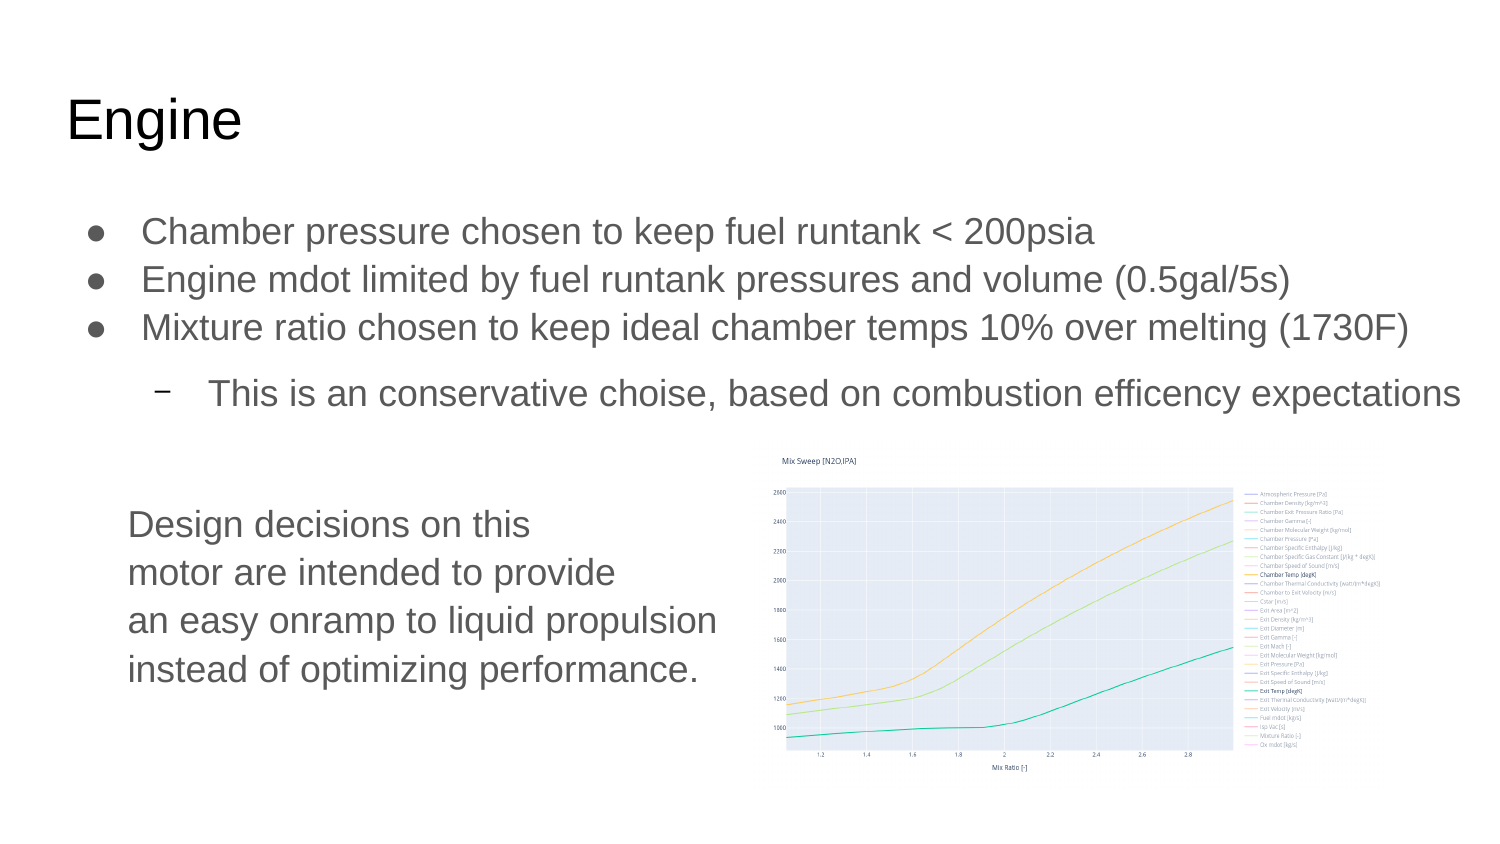

# Engine
Chamber pressure chosen to keep fuel runtank < 200psia
Engine mdot limited by fuel runtank pressures and volume (0.5gal/5s)
Mixture ratio chosen to keep ideal chamber temps 10% over melting (1730F)
This is an conservative choise, based on combustion efficency expectations
Design decisions on this
motor are intended to provide
an easy onramp to liquid propulsion
instead of optimizing performance.